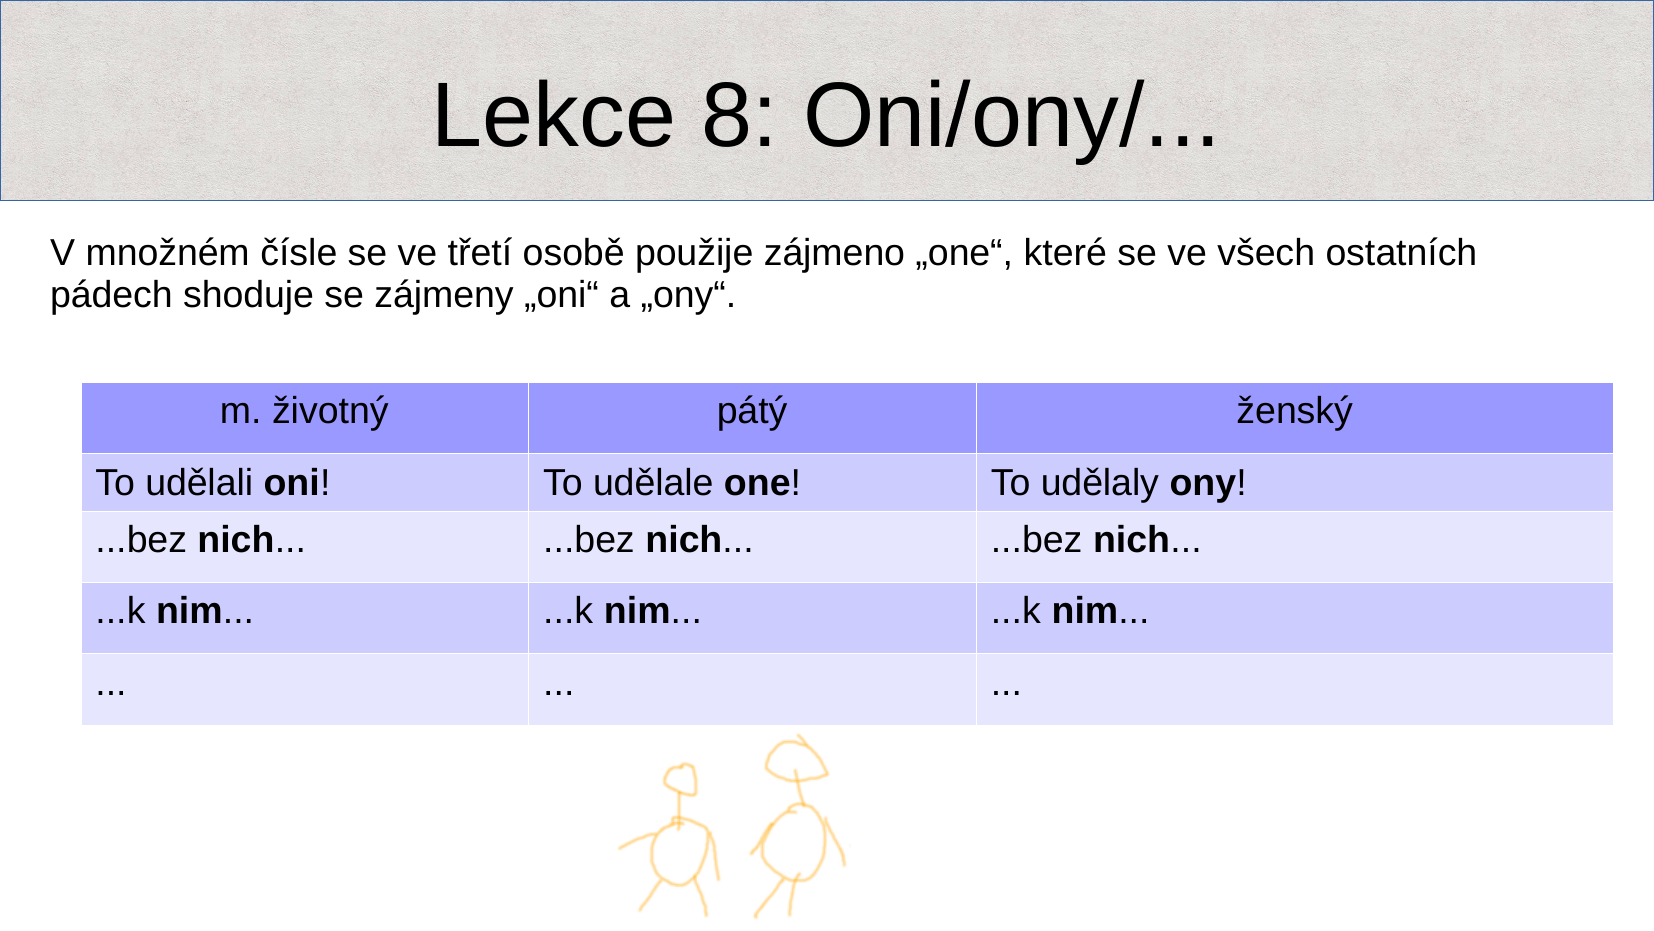

# Lekce 8: Oni/ony/...
V množném čísle se ve třetí osobě použije zájmeno „one“, které se ve všech ostatních pádech shoduje se zájmeny „oni“ a „ony“.
| m. životný | pátý | ženský |
| --- | --- | --- |
| To udělali oni! | To udělale one! | To udělaly ony! |
| ...bez nich... | ...bez nich... | ...bez nich... |
| ...k nim... | ...k nim... | ...k nim... |
| ... | ... | ... |